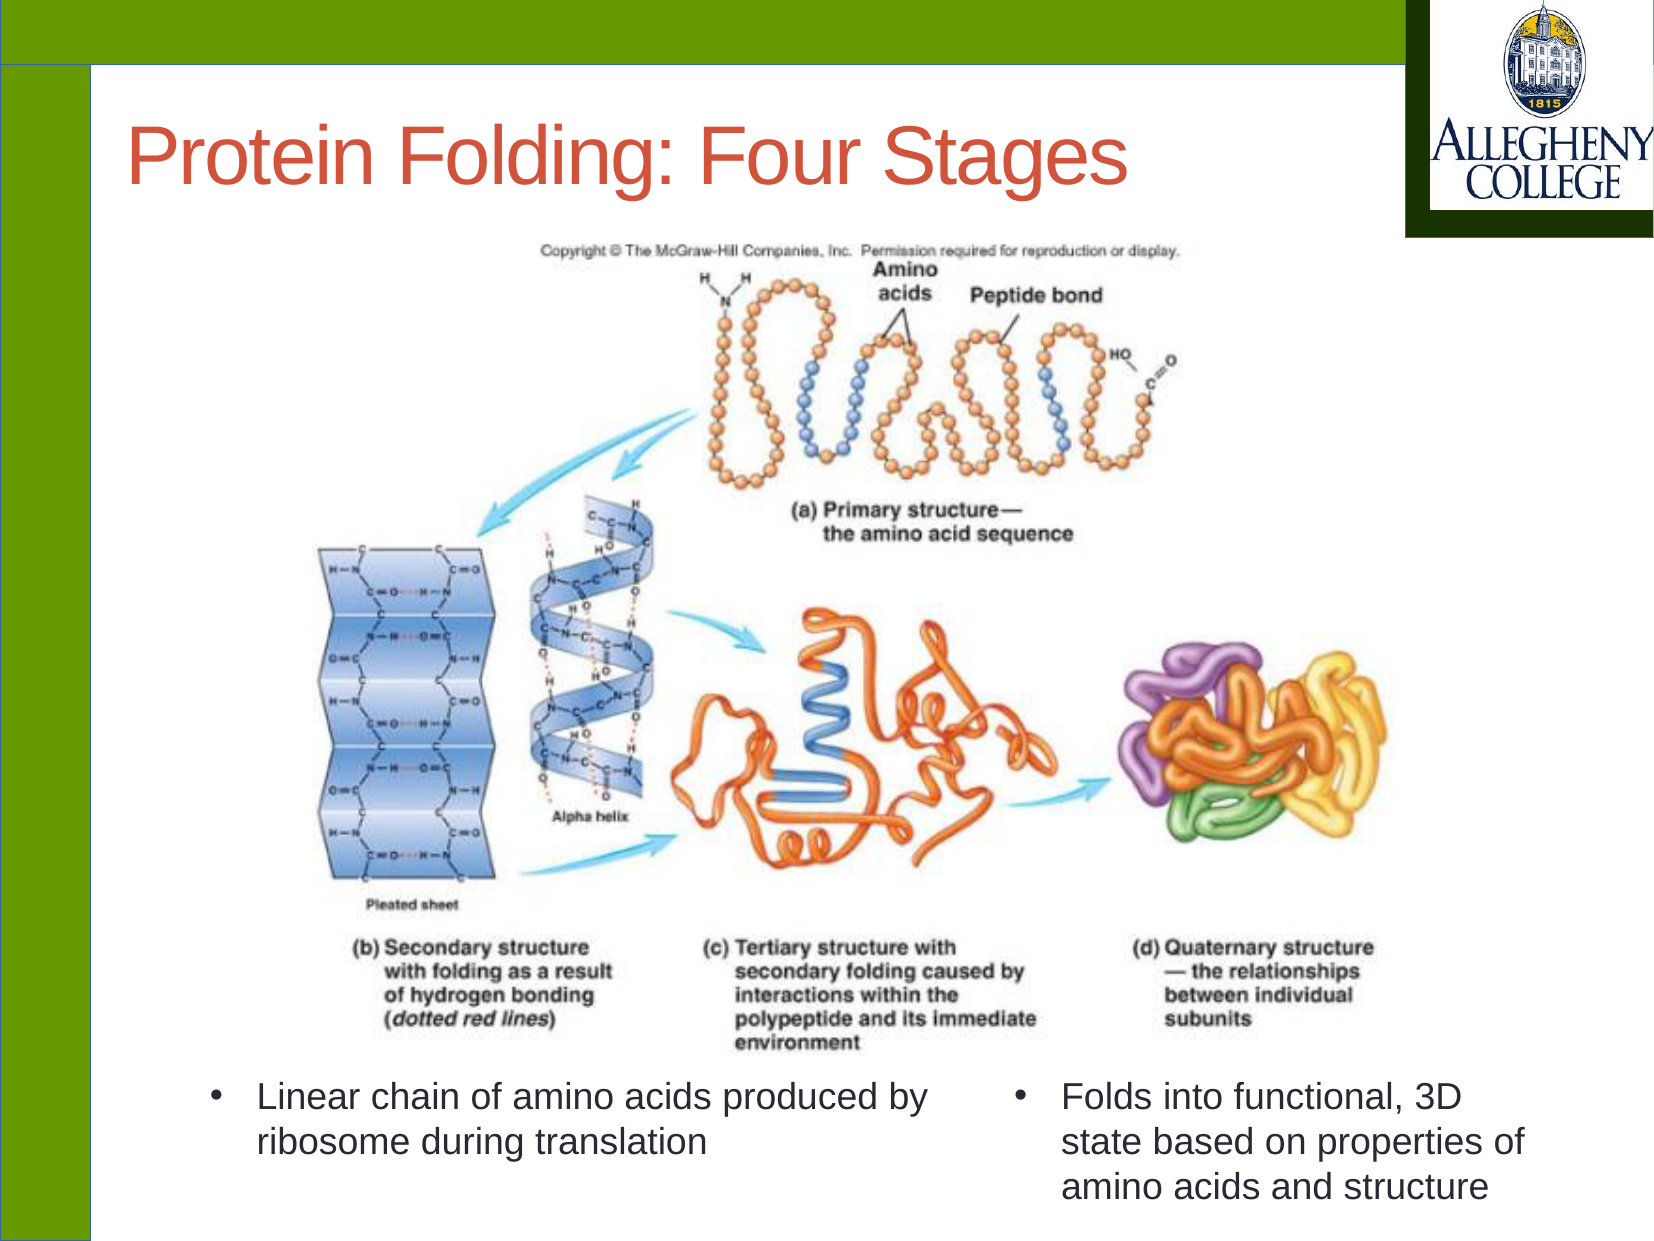

# Protein Folding: Four Stages
Linear chain of amino acids produced by ribosome during translation
Folds into functional, 3D state based on properties of amino acids and structure